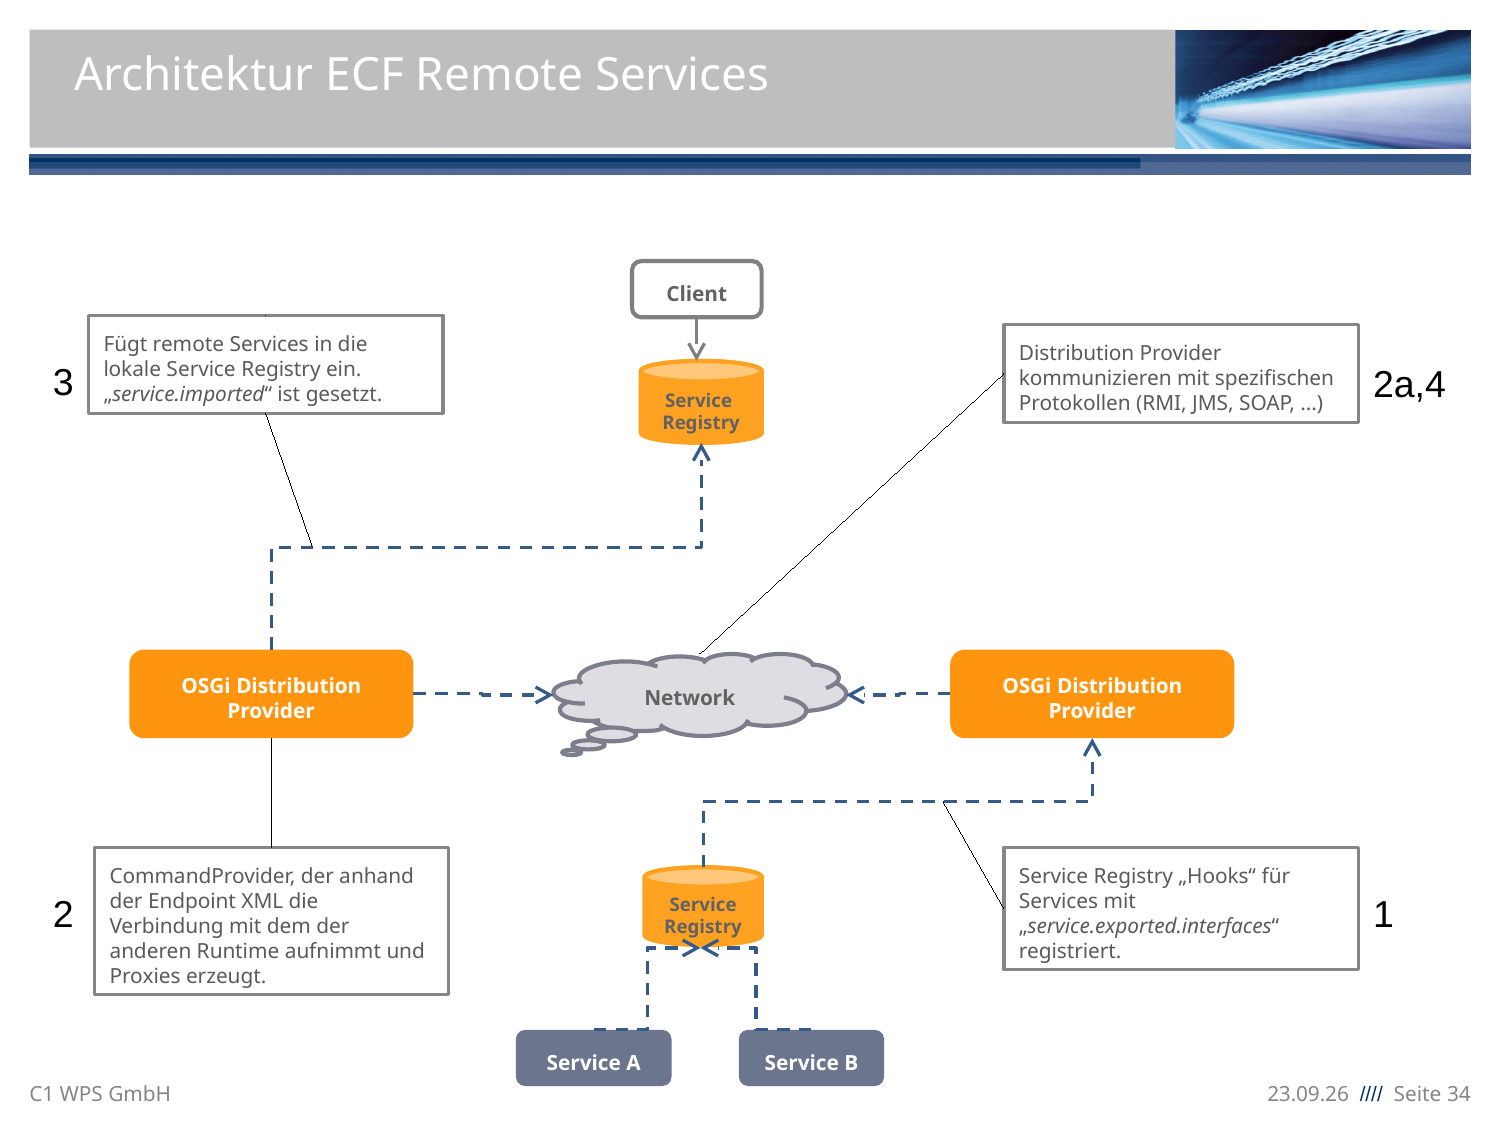

# Architektur ECF Remote Services
Client
Fügt remote Services in die lokale Service Registry ein. „service.imported“ ist gesetzt.
Distribution Provider kommunizieren mit spezifischen Protokollen (RMI, JMS, SOAP, ...)
3
2a,4
Service Registry
OSGi Distribution Provider
OSGi Distribution Provider
Network
CommandProvider, der anhand der Endpoint XML die Verbindung mit dem der anderen Runtime aufnimmt und Proxies erzeugt.
Service Registry „Hooks“ für Services mit „service.exported.interfaces“ registriert.
Service Registry
2
1
Service A
Service B